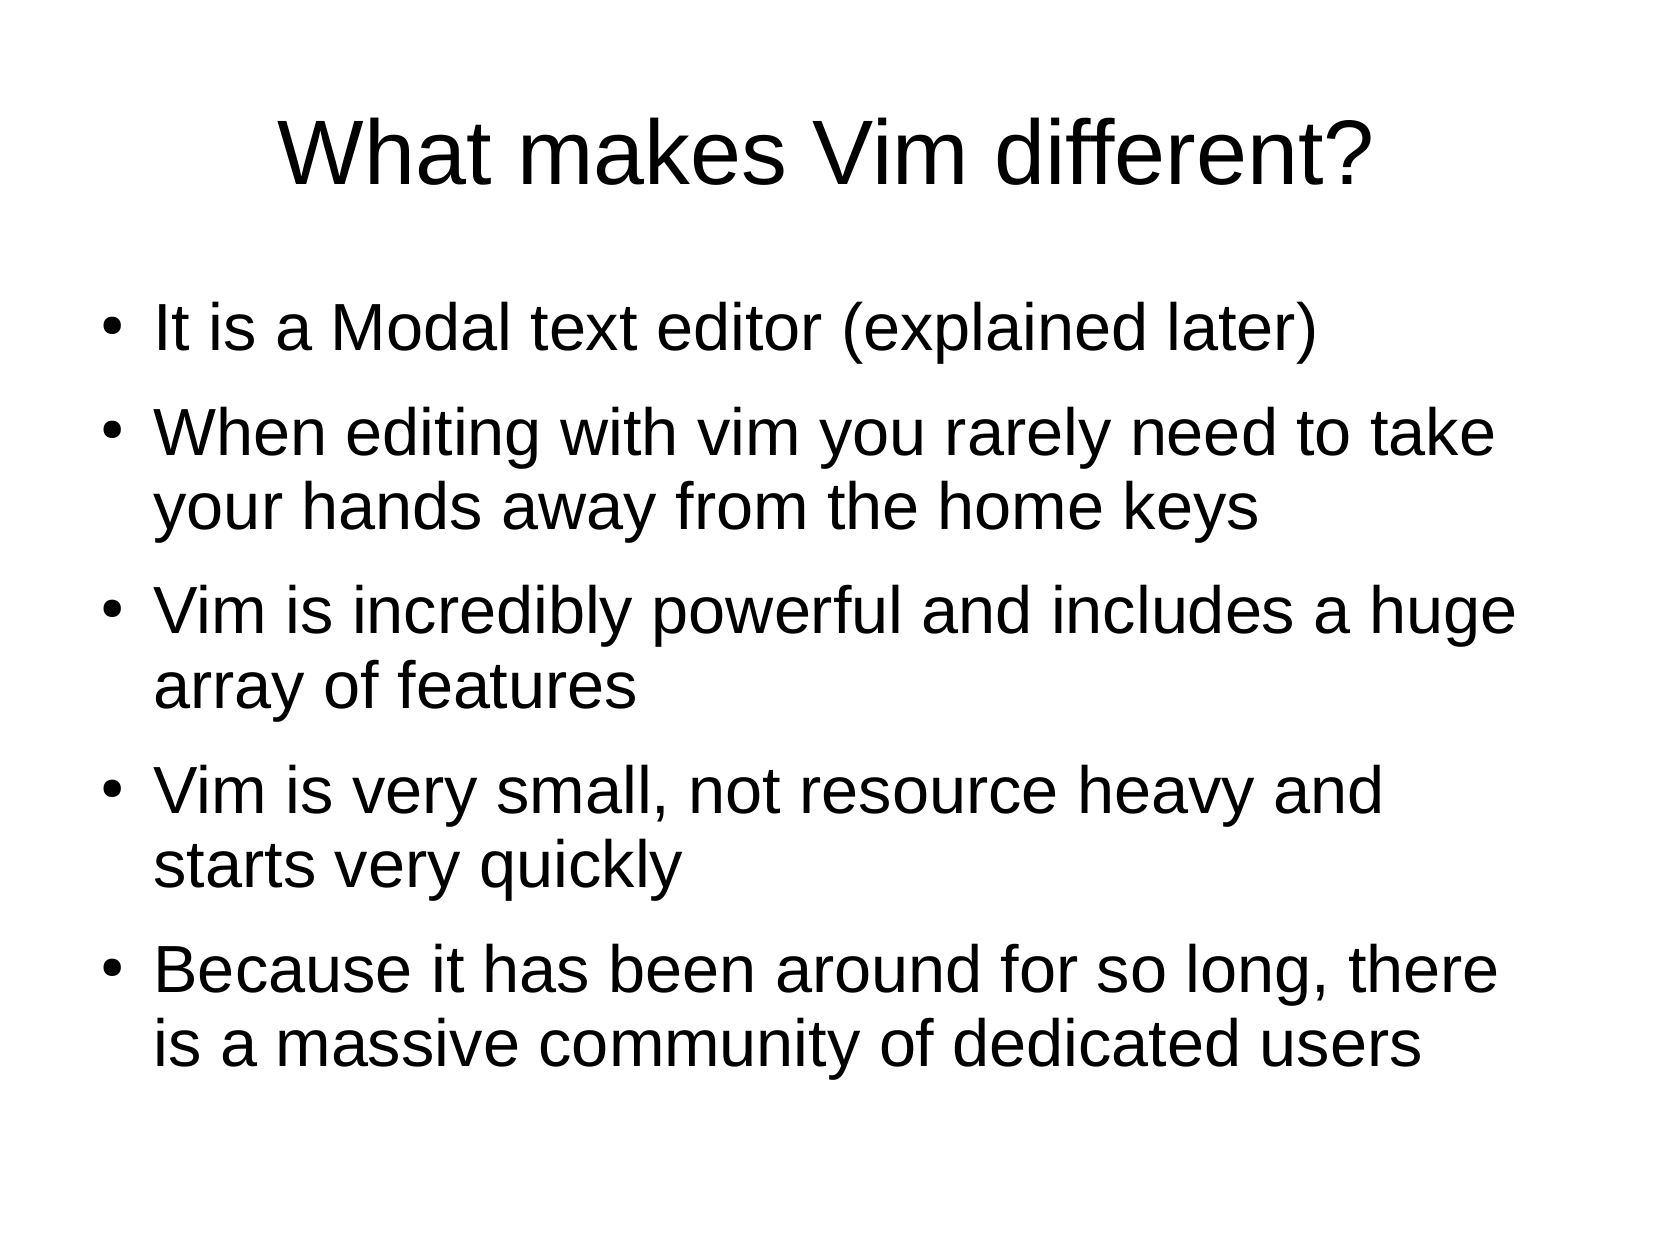

# What makes Vim different?
It is a Modal text editor (explained later)
When editing with vim you rarely need to take your hands away from the home keys
Vim is incredibly powerful and includes a huge array of features
Vim is very small, not resource heavy and starts very quickly
Because it has been around for so long, there is a massive community of dedicated users